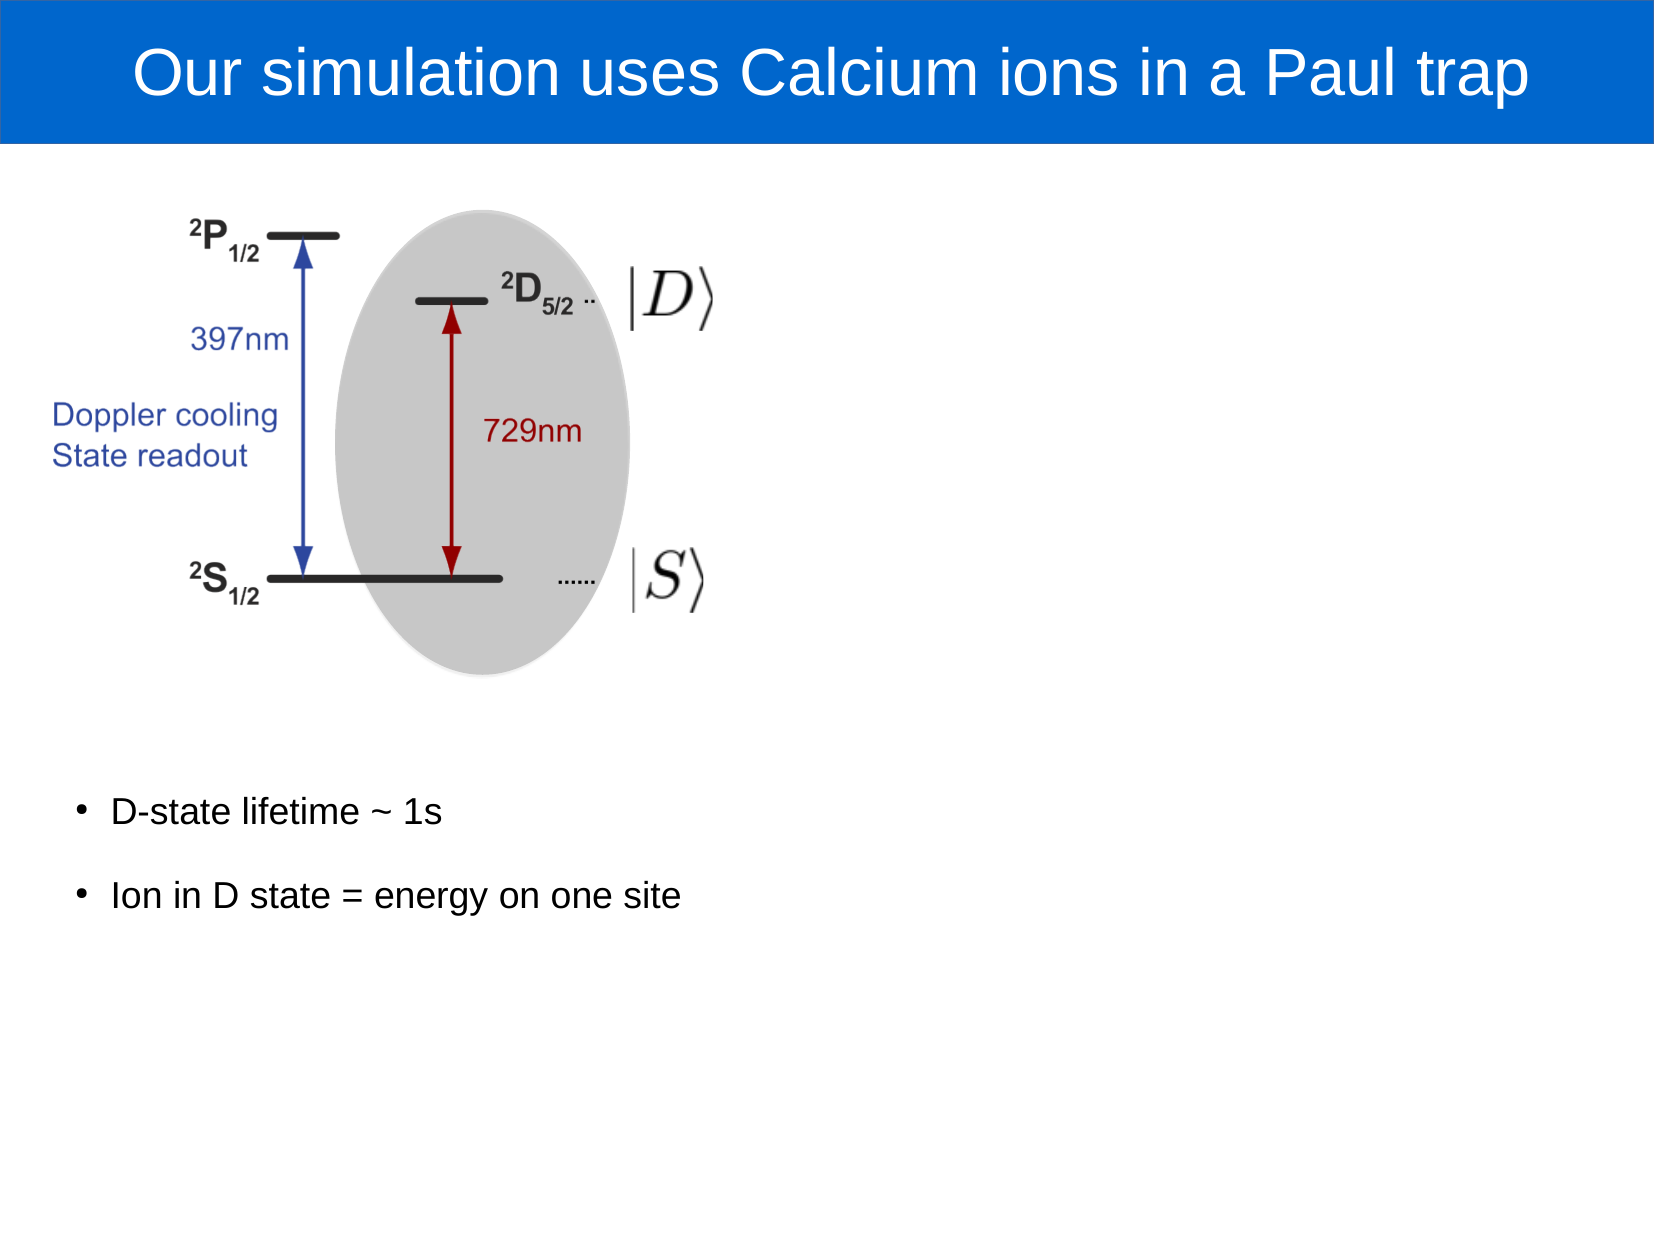

# Our simulation uses Calcium ions in a Paul trap
D-state lifetime ~ 1s
Ion in D state = energy on one site